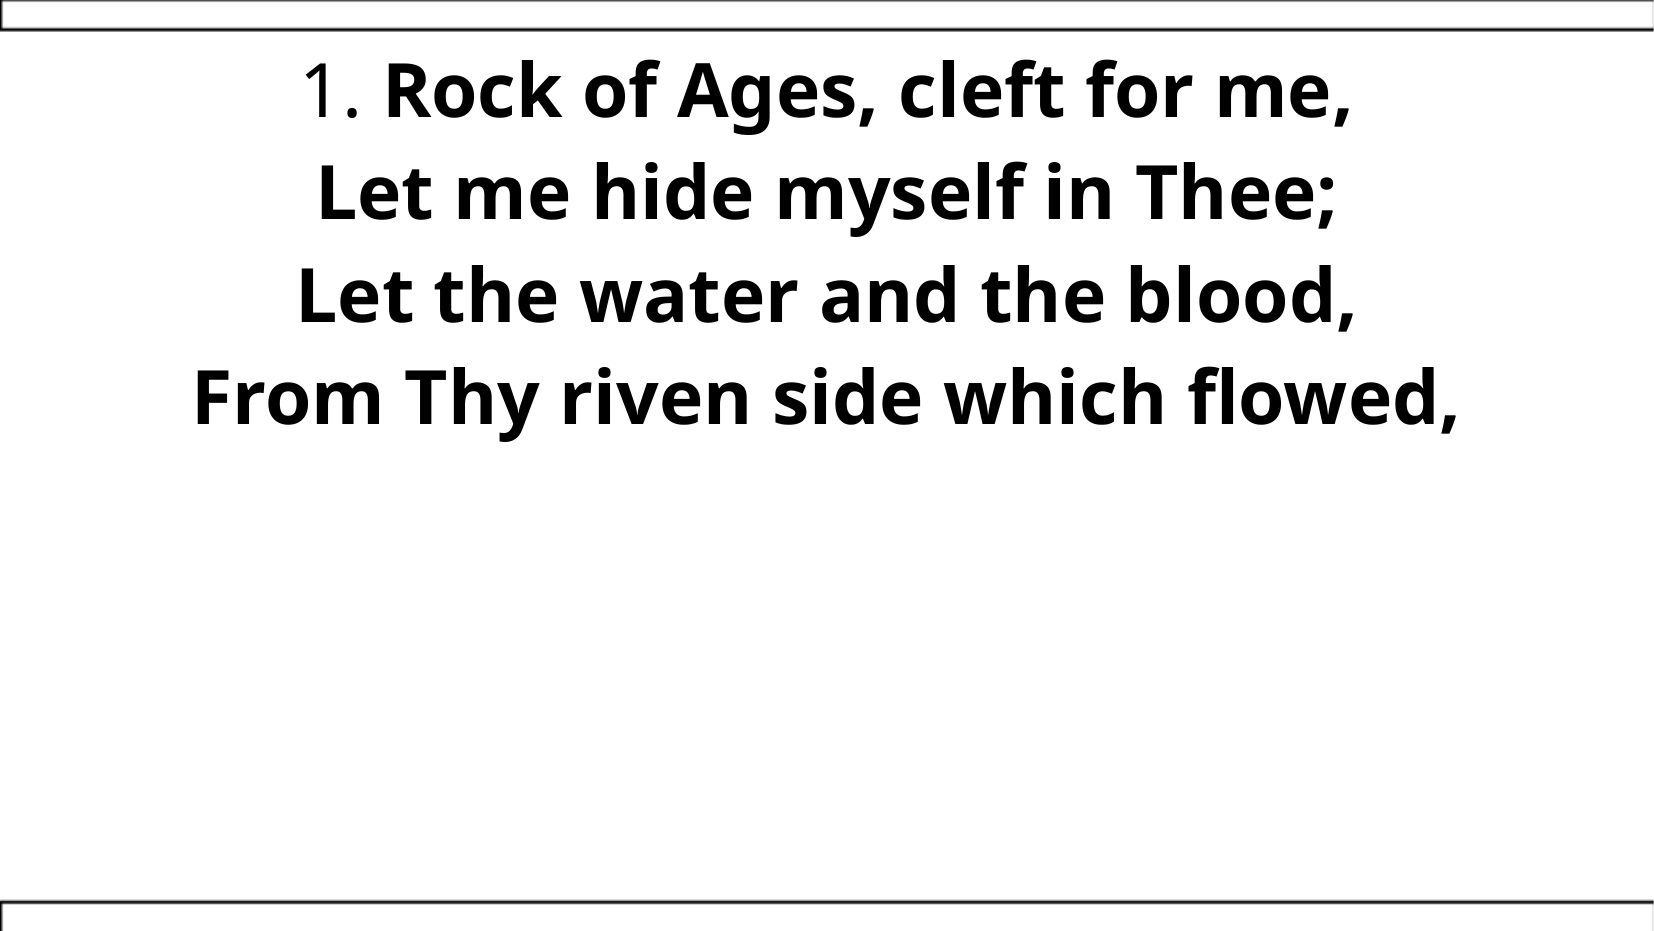

1. Rock of Ages, cleft for me,
Let me hide myself in Thee;
Let the water and the blood,
From Thy riven side which flowed,